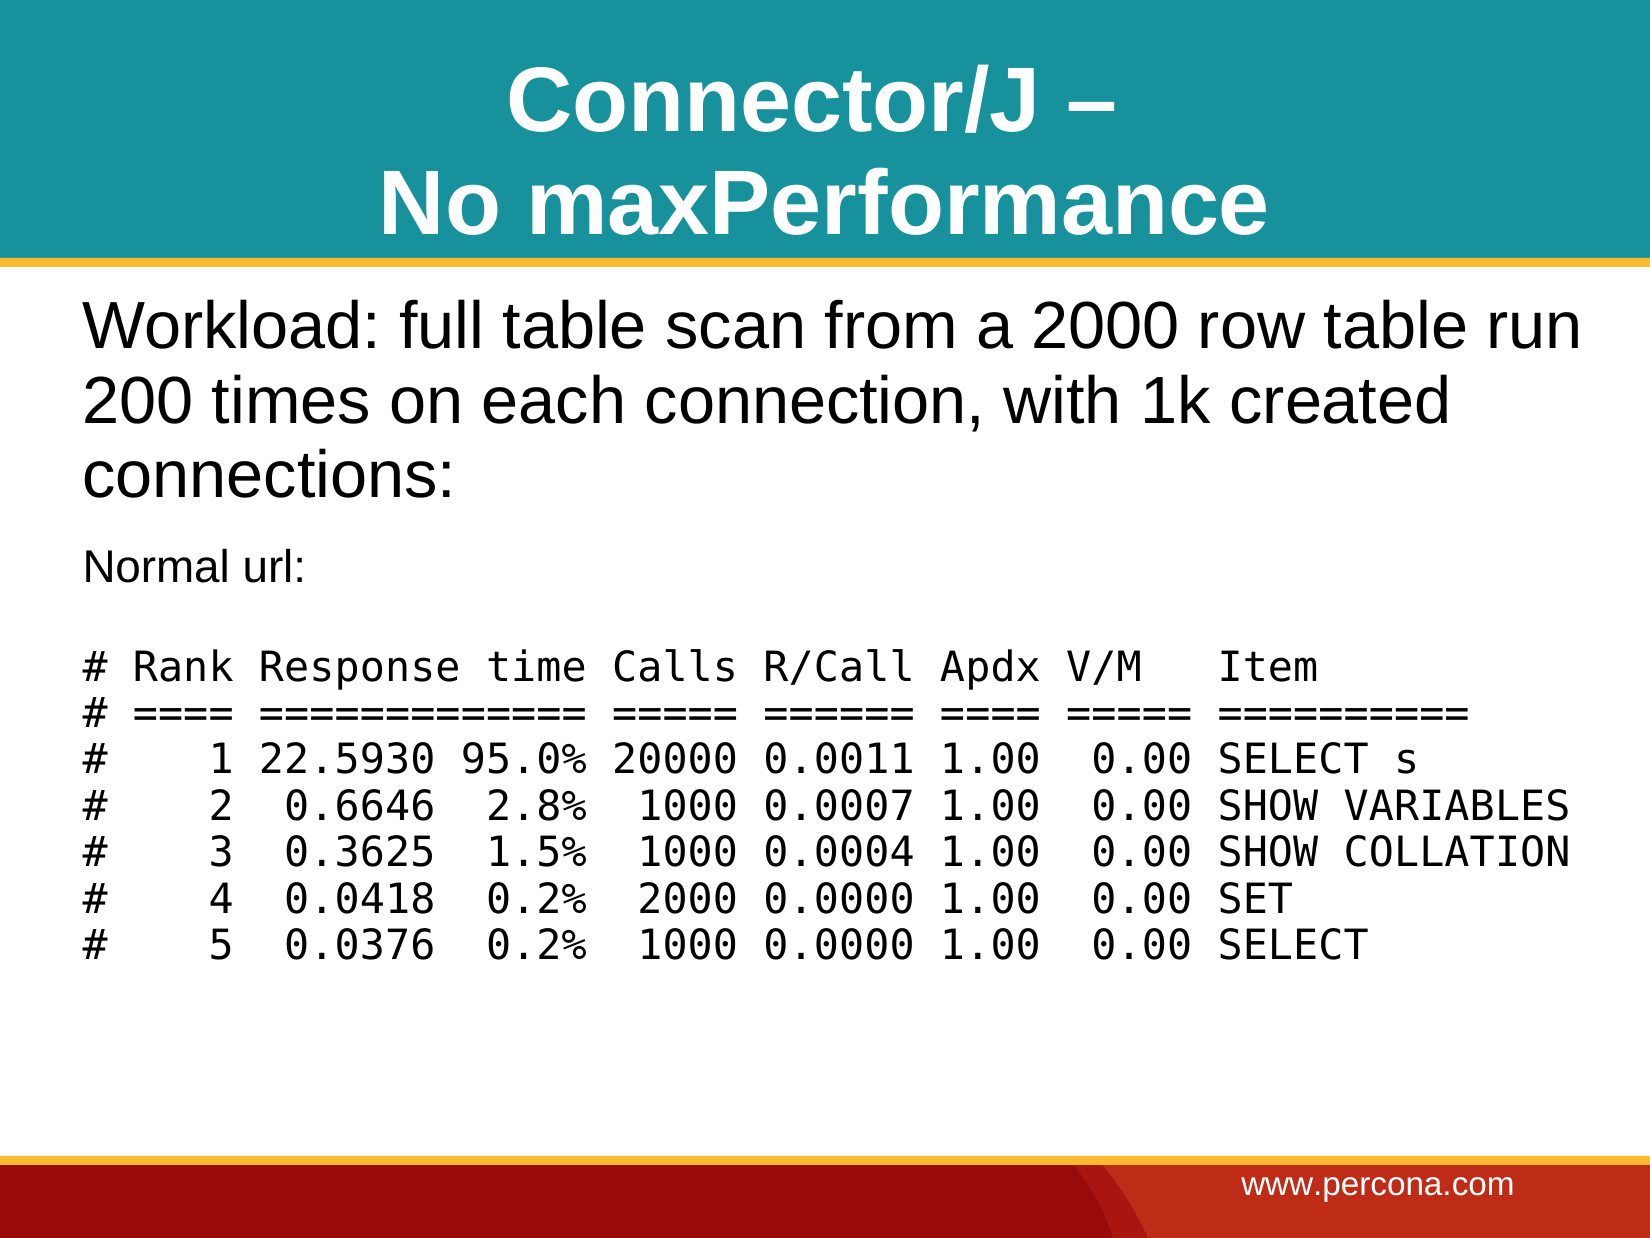

# Connector/J – No maxPerformance
Workload: full table scan from a 2000 row table run 200 times on each connection, with 1k created connections:
Normal url:
# Rank Response time Calls R/Call Apdx V/M Item
# ==== ============= ===== ====== ==== ===== ==========
# 1 22.5930 95.0% 20000 0.0011 1.00 0.00 SELECT s
# 2 0.6646 2.8% 1000 0.0007 1.00 0.00 SHOW VARIABLES
# 3 0.3625 1.5% 1000 0.0004 1.00 0.00 SHOW COLLATION
# 4 0.0418 0.2% 2000 0.0000 1.00 0.00 SET
# 5 0.0376 0.2% 1000 0.0000 1.00 0.00 SELECT
www.percona.com